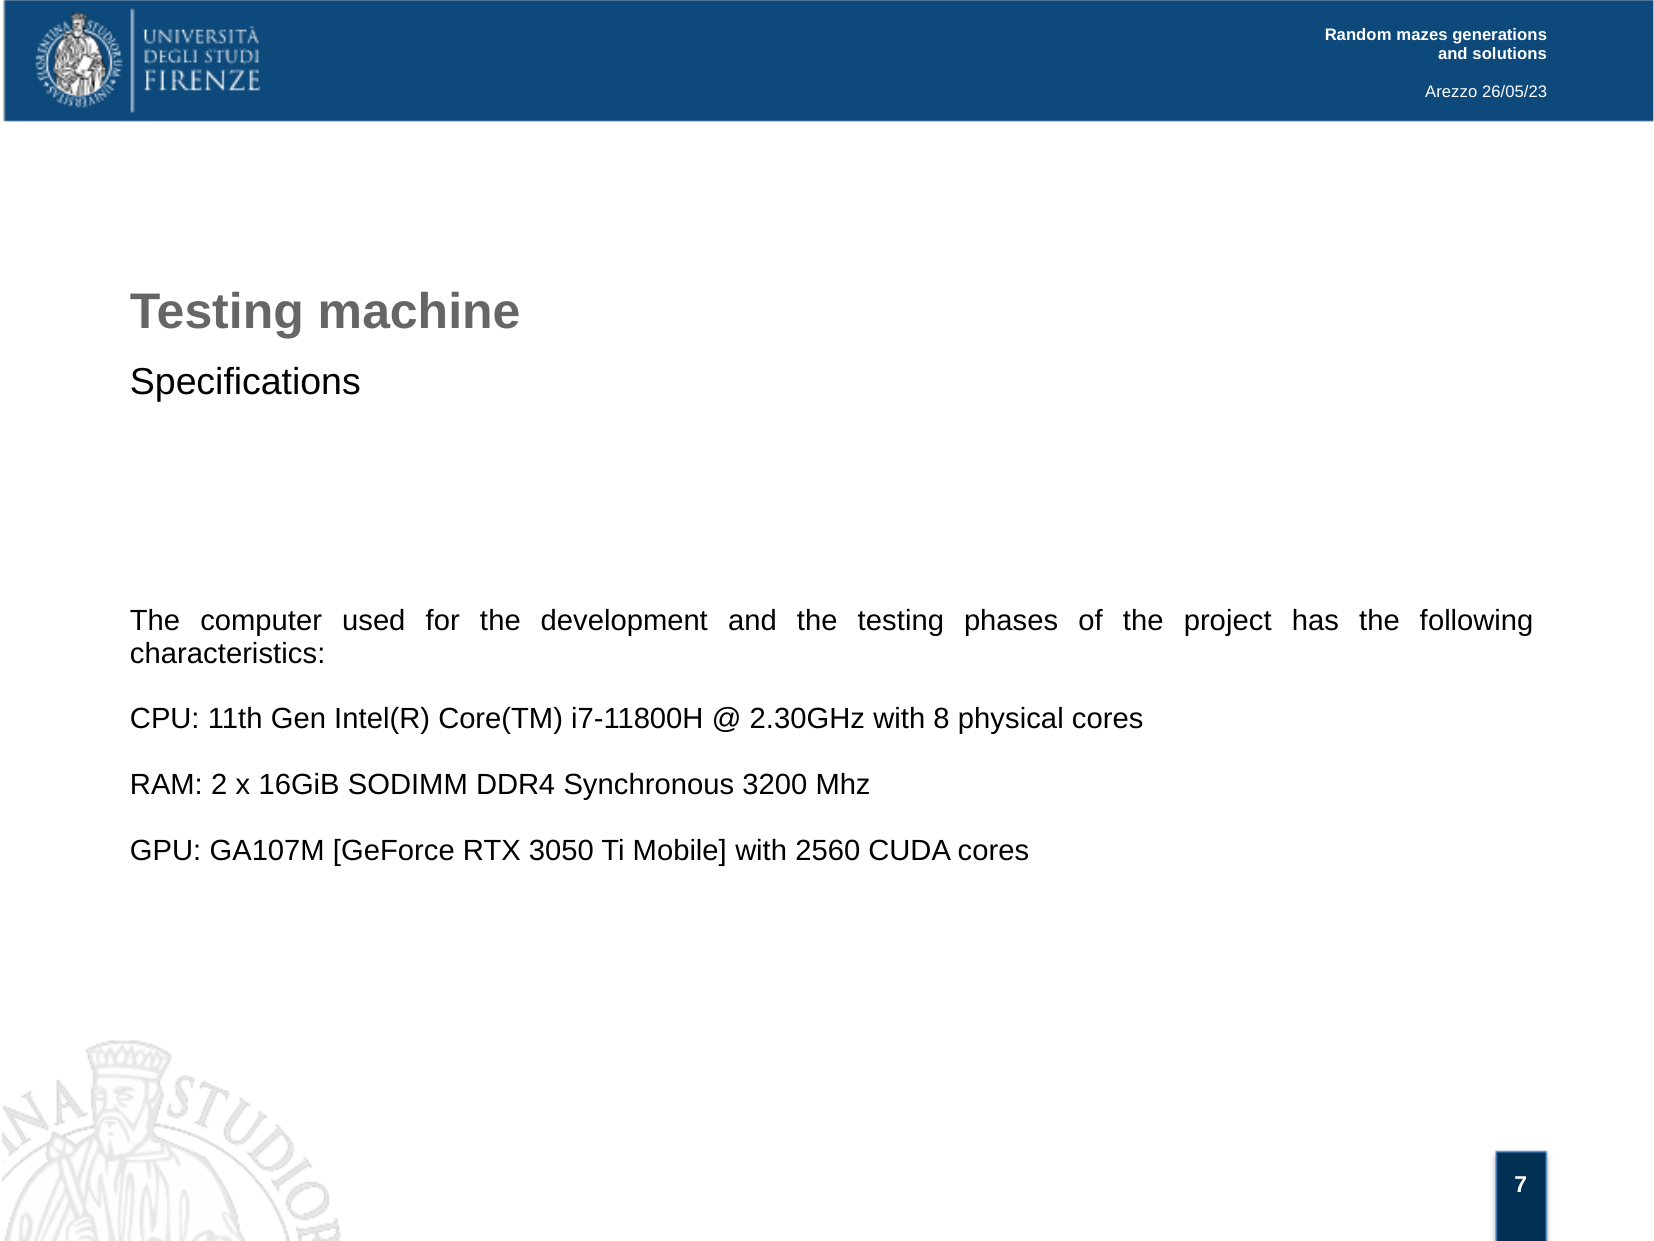

Random mazes generations
and solutions
Arezzo 26/05/23
Testing machine
Specifications
The computer used for the development and the testing phases of the project has the following characteristics:
CPU: 11th Gen Intel(R) Core(TM) i7-11800H @ 2.30GHz with 8 physical cores
RAM: 2 x 16GiB SODIMM DDR4 Synchronous 3200 Mhz
GPU: GA107M [GeForce RTX 3050 Ti Mobile] with 2560 CUDA cores
7